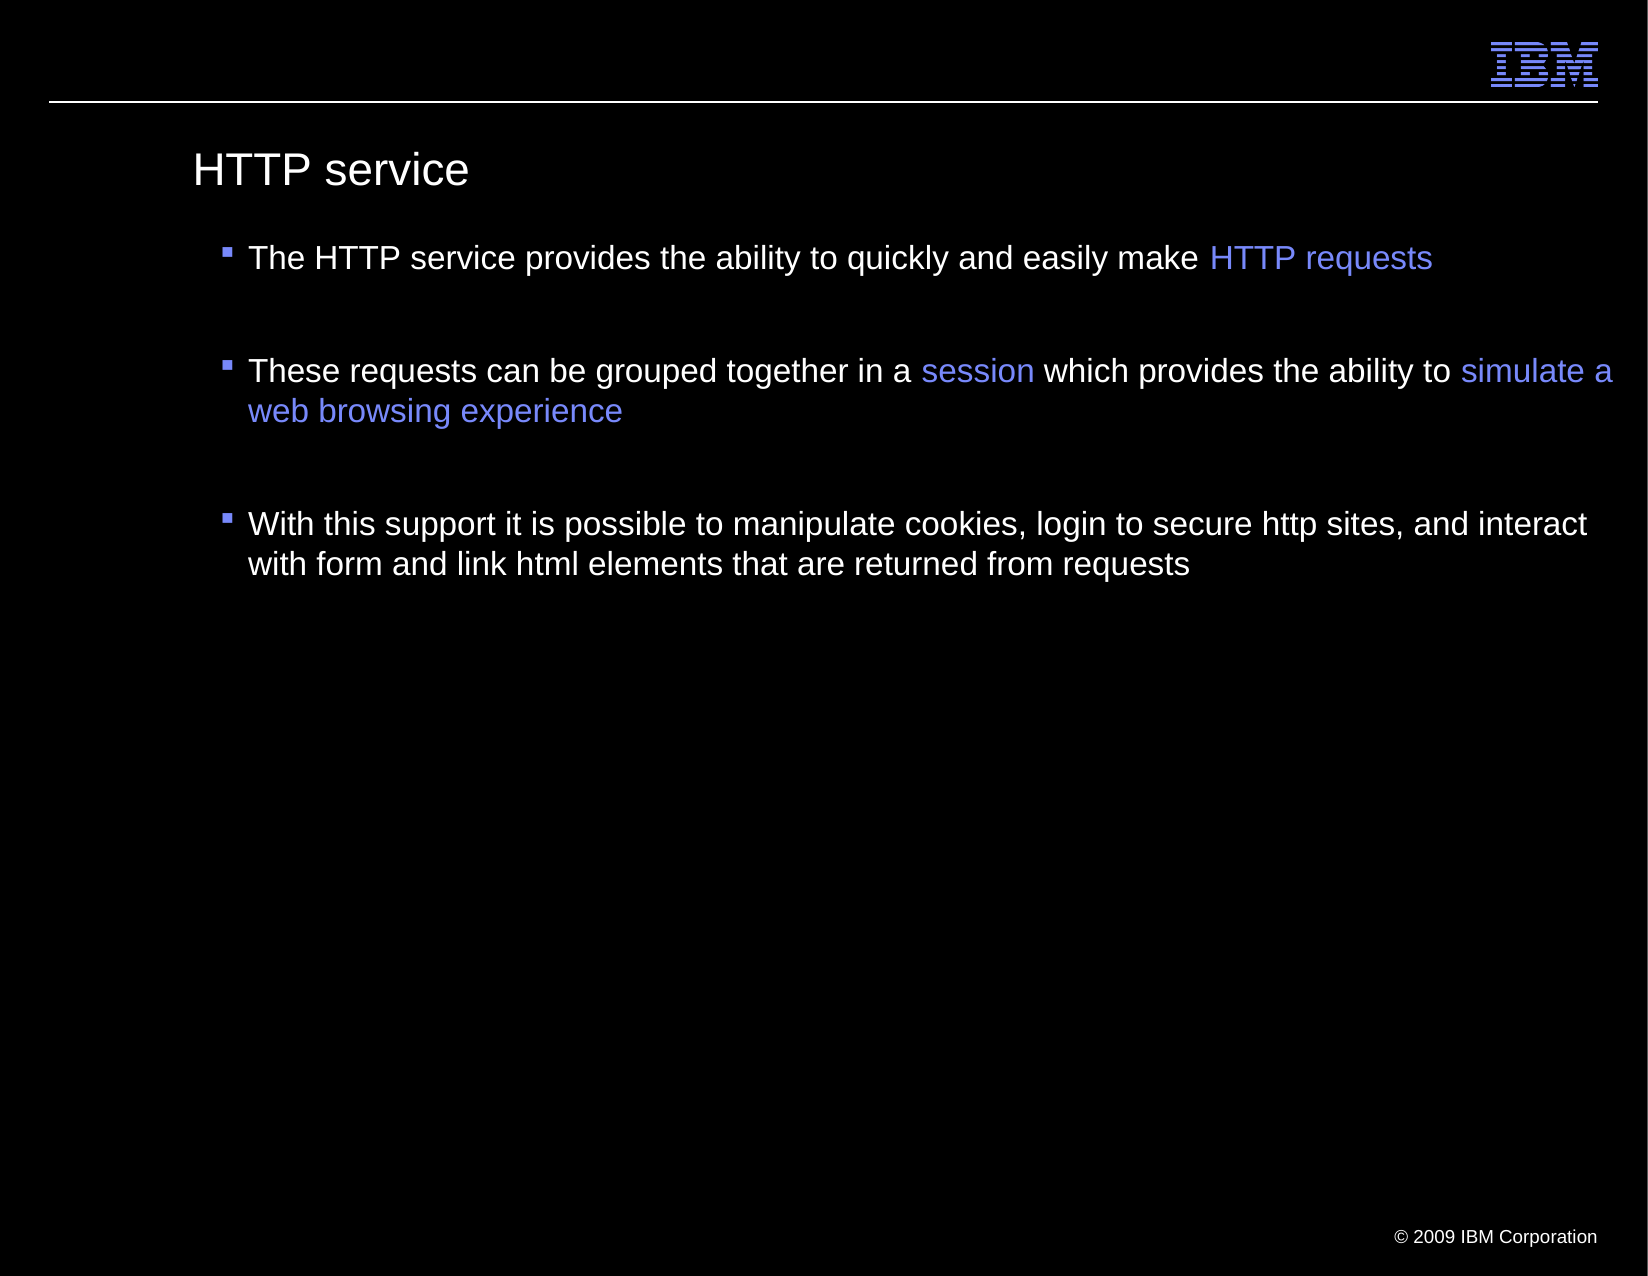

# HTTP service
The HTTP service provides the ability to quickly and easily make HTTP requests
These requests can be grouped together in a session which provides the ability to simulate a web browsing experience
With this support it is possible to manipulate cookies, login to secure http sites, and interact with form and link html elements that are returned from requests